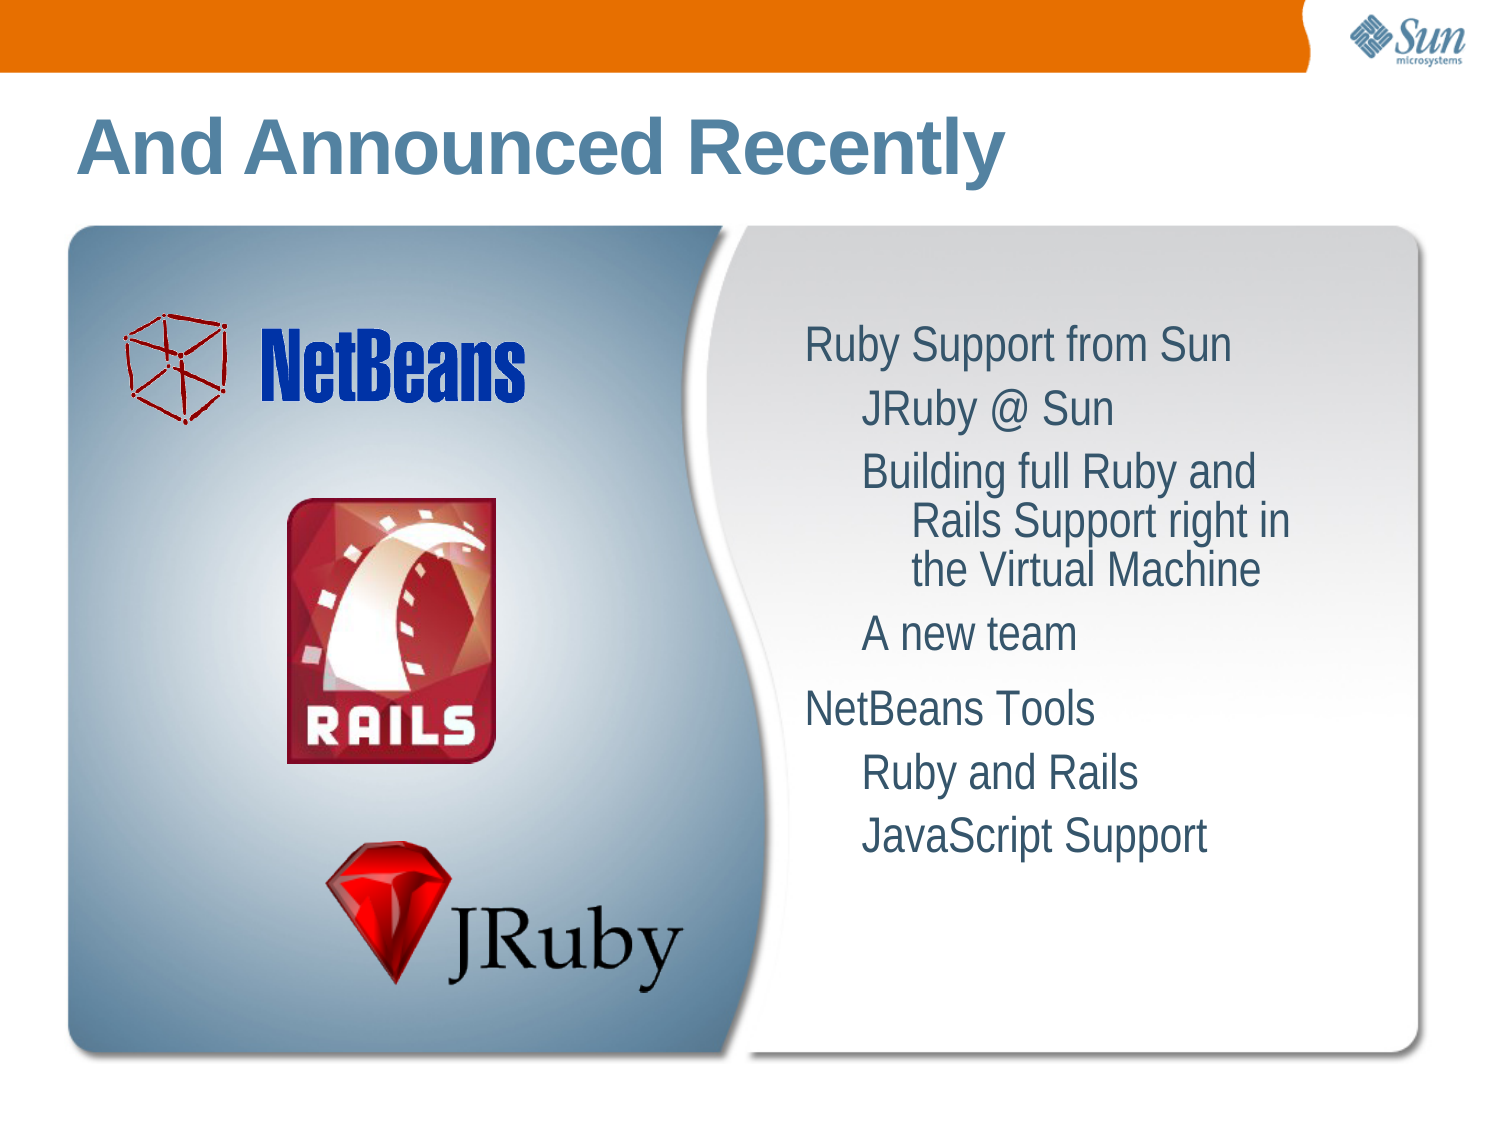

# And Announced Recently
Ruby Support from Sun
JRuby @ Sun
Building full Ruby and
Rails Support right in
the Virtual Machine
A new team
NetBeans Tools
Ruby and Rails
JavaScript Support